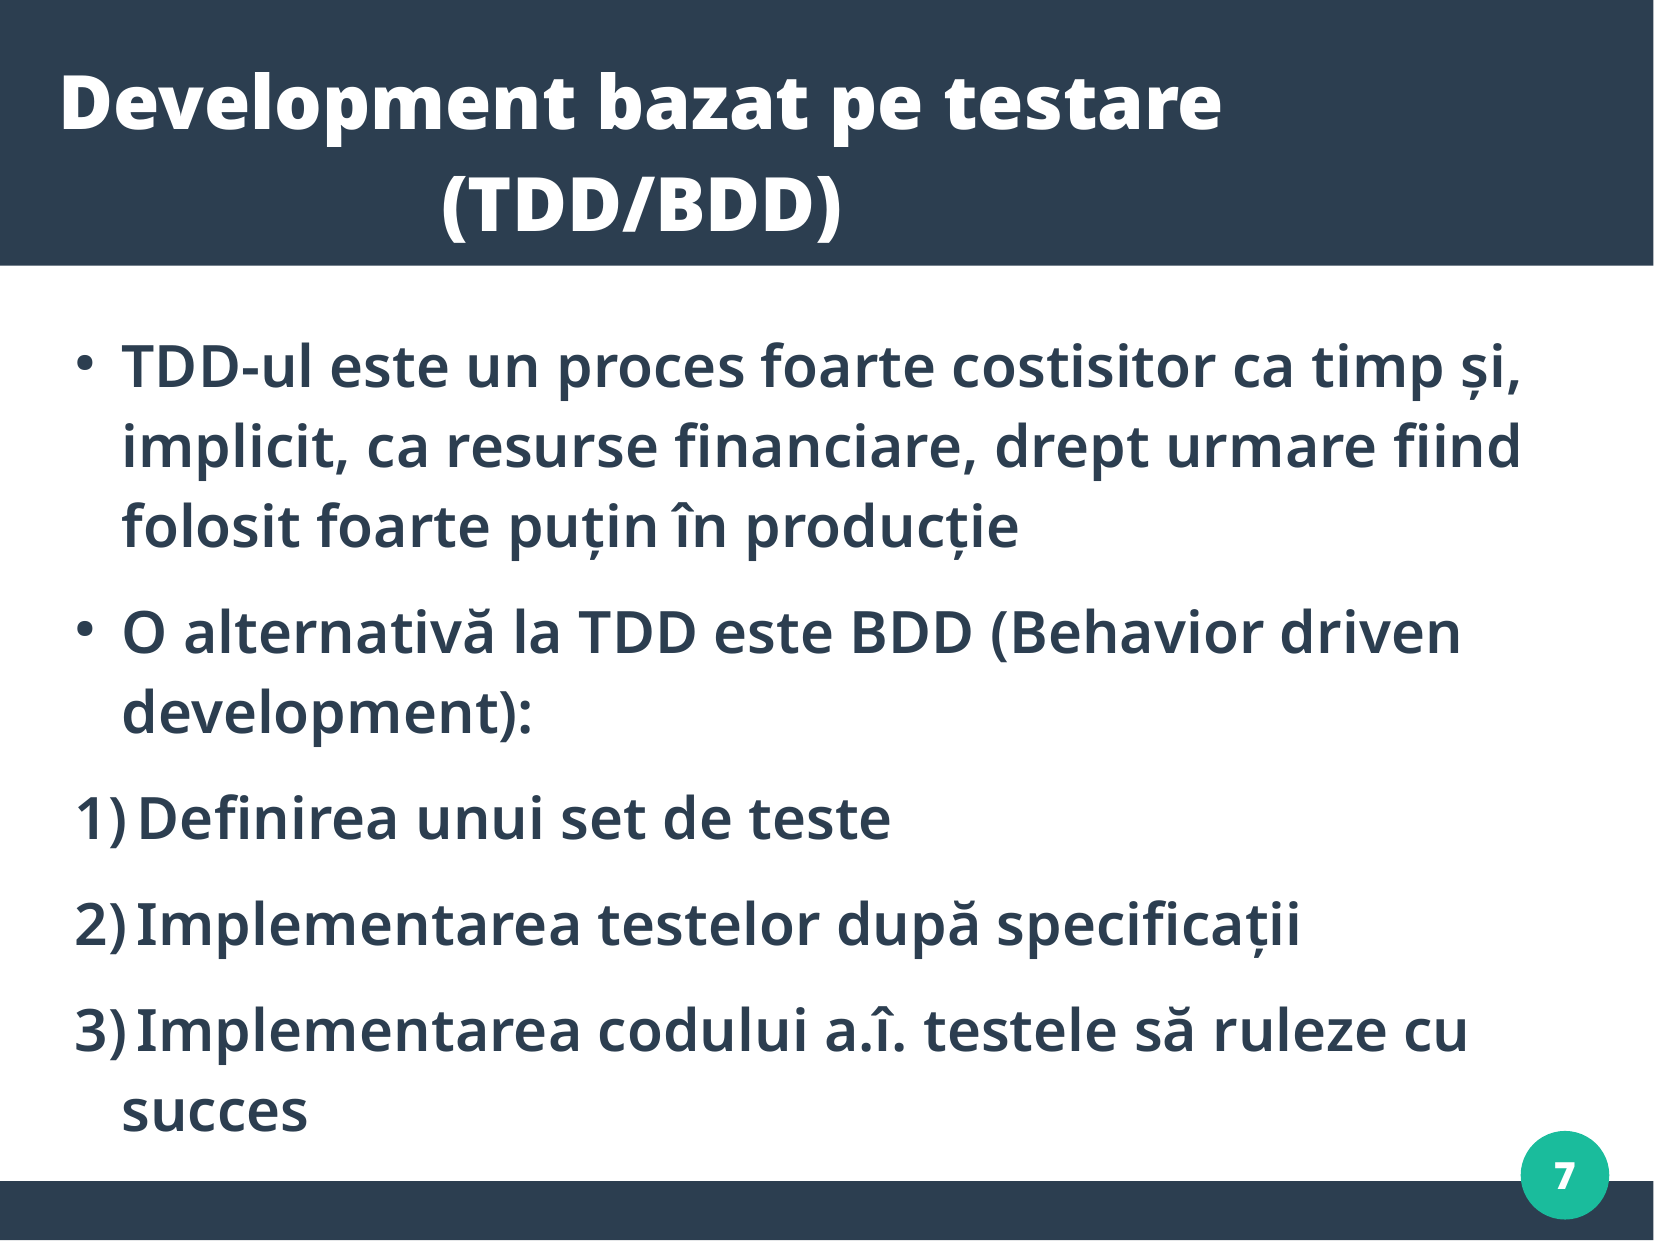

# Development bazat pe testare (TDD/BDD)
TDD-ul este un proces foarte costisitor ca timp și, implicit, ca resurse financiare, drept urmare fiind folosit foarte puțin în producție
O alternativă la TDD este BDD (Behavior driven development):
 Definirea unui set de teste
 Implementarea testelor după specificații
 Implementarea codului a.î. testele să ruleze cu succes
7